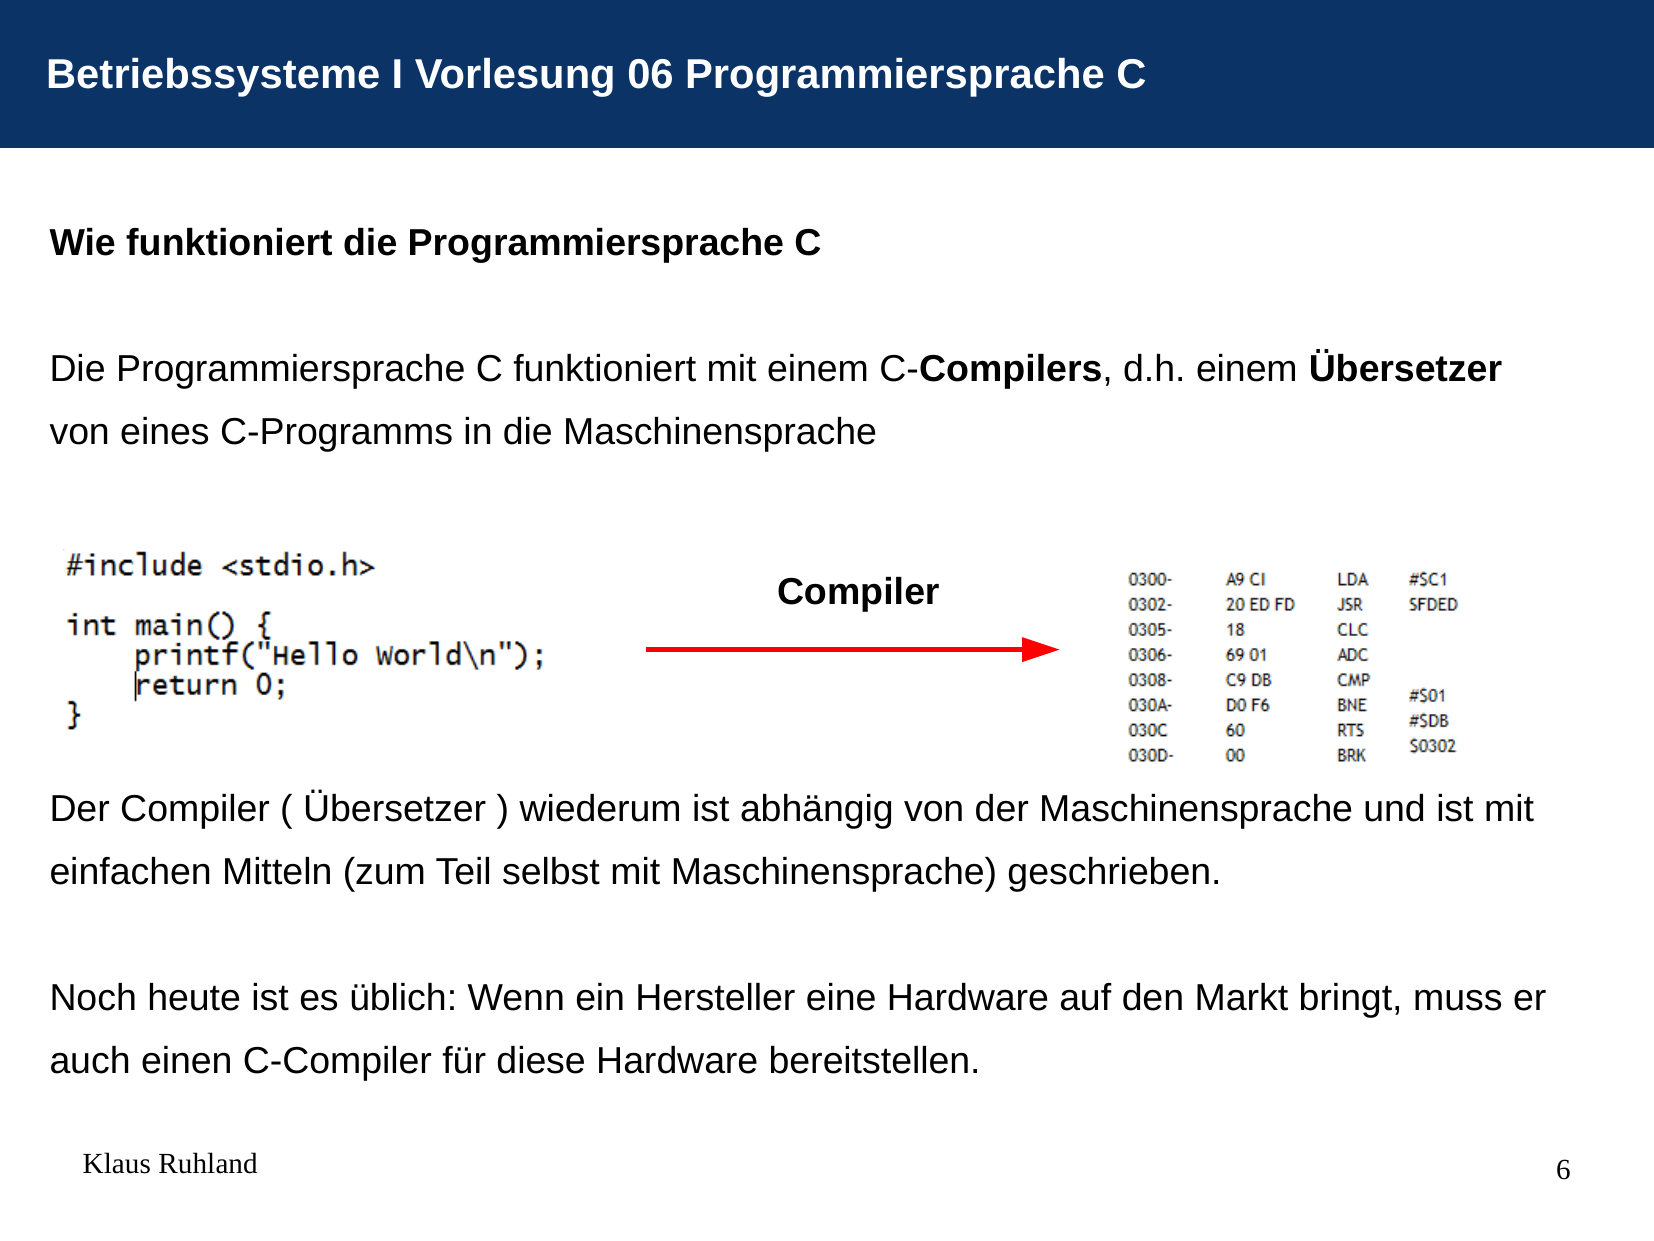

Wie funktioniert die Programmiersprache C
Die Programmiersprache C funktioniert mit einem C-Compilers, d.h. einem Übersetzer von eines C-Programms in die Maschinensprache
Der Compiler ( Übersetzer ) wiederum ist abhängig von der Maschinensprache und ist mit einfachen Mitteln (zum Teil selbst mit Maschinensprache) geschrieben.
Noch heute ist es üblich: Wenn ein Hersteller eine Hardware auf den Markt bringt, muss er auch einen C-Compiler für diese Hardware bereitstellen.
Compiler
6